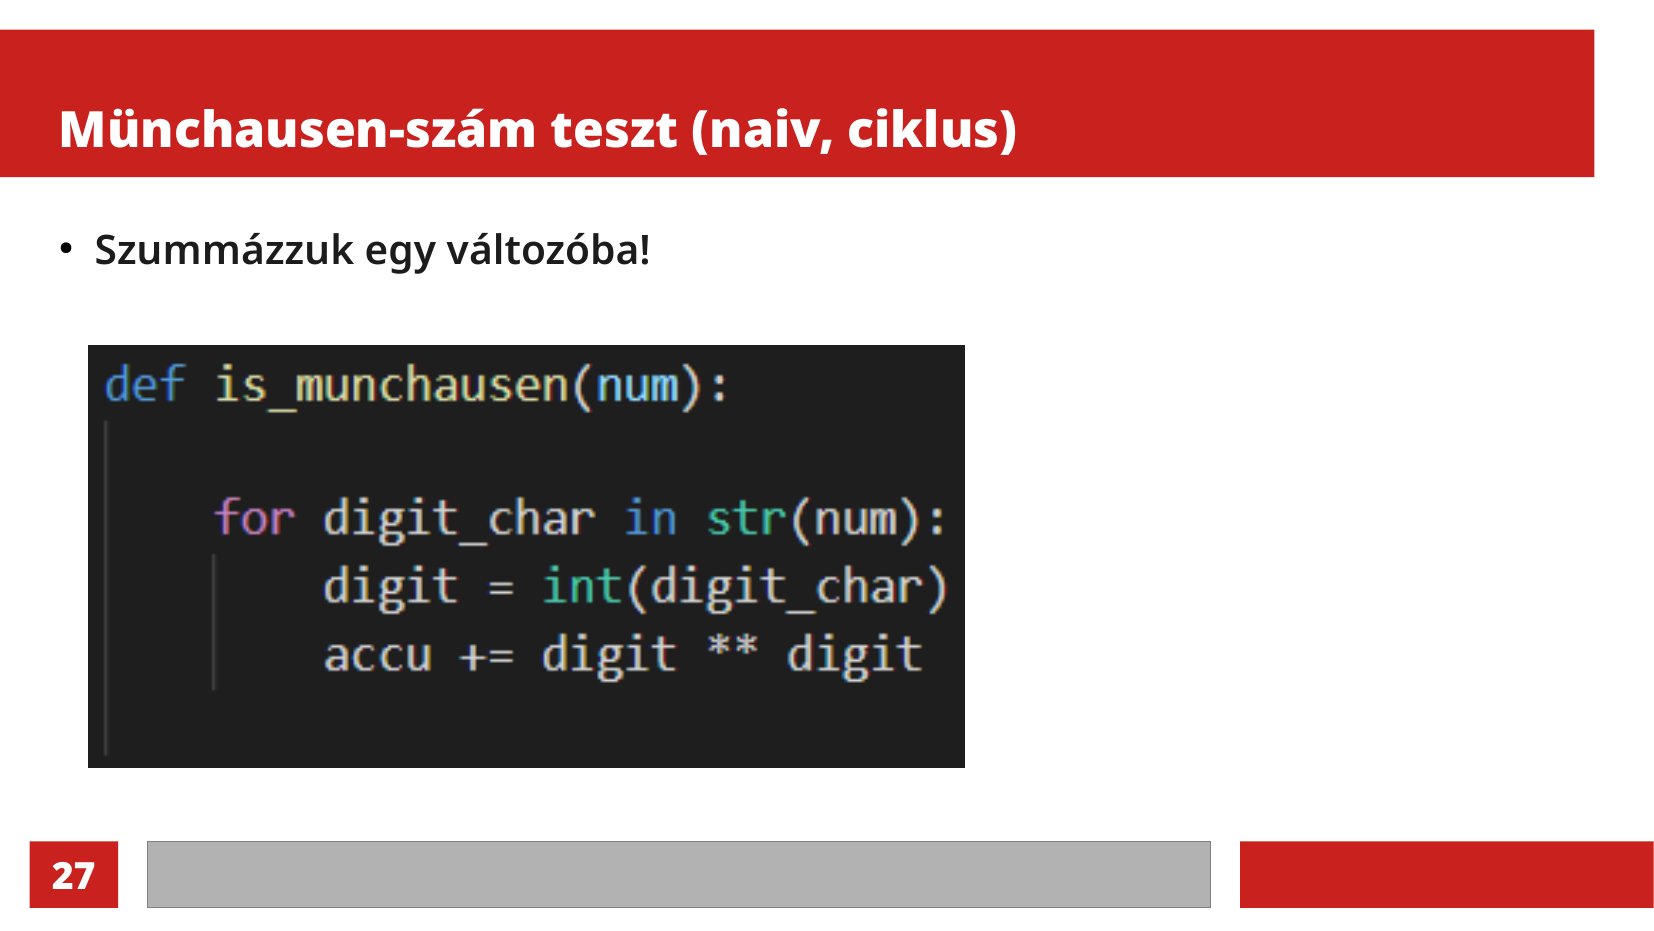

# Münchausen-szám teszt (naiv, ciklus)
Szummázzuk egy változóba!
27